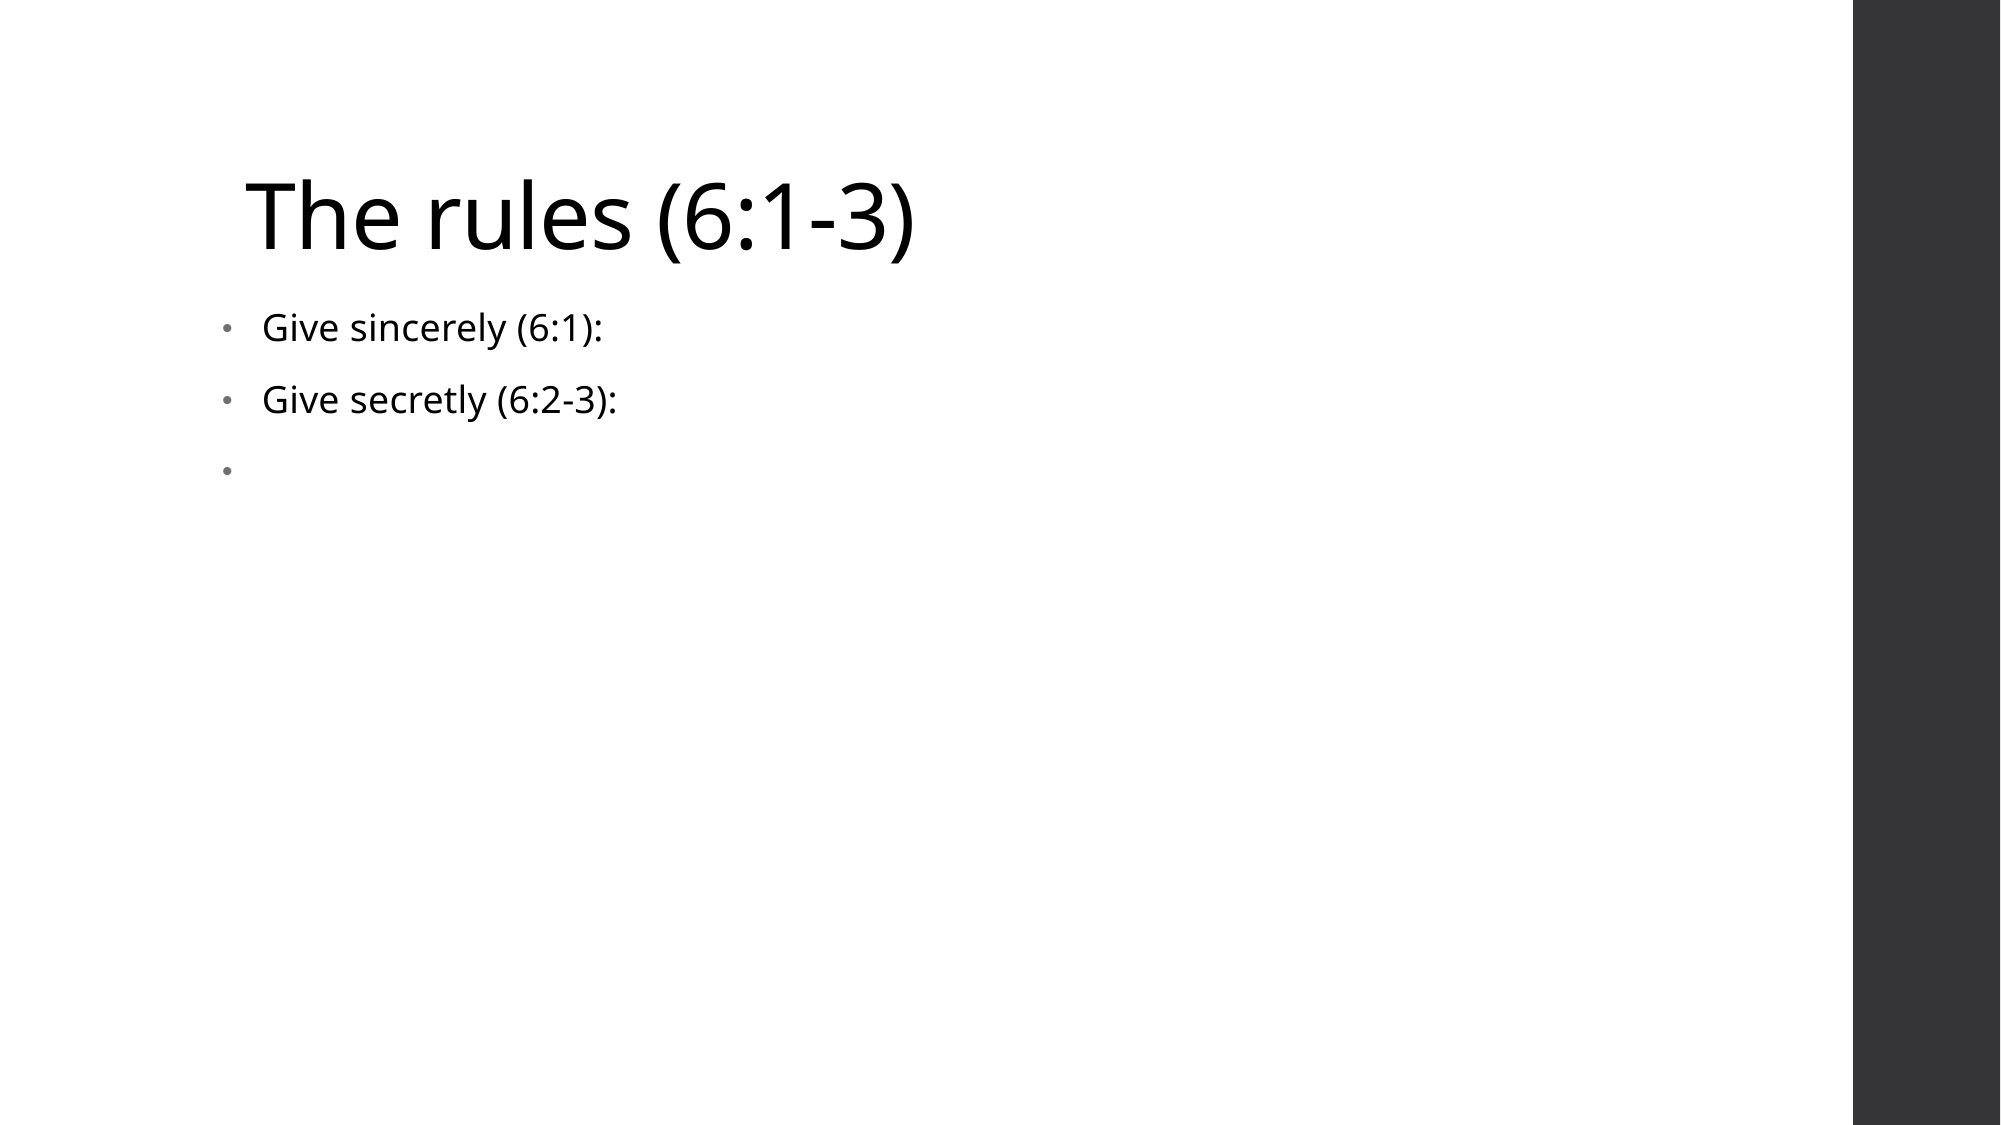

# The rules (6:1-3)
 Give sincerely (6:1):
 Give secretly (6:2-3):